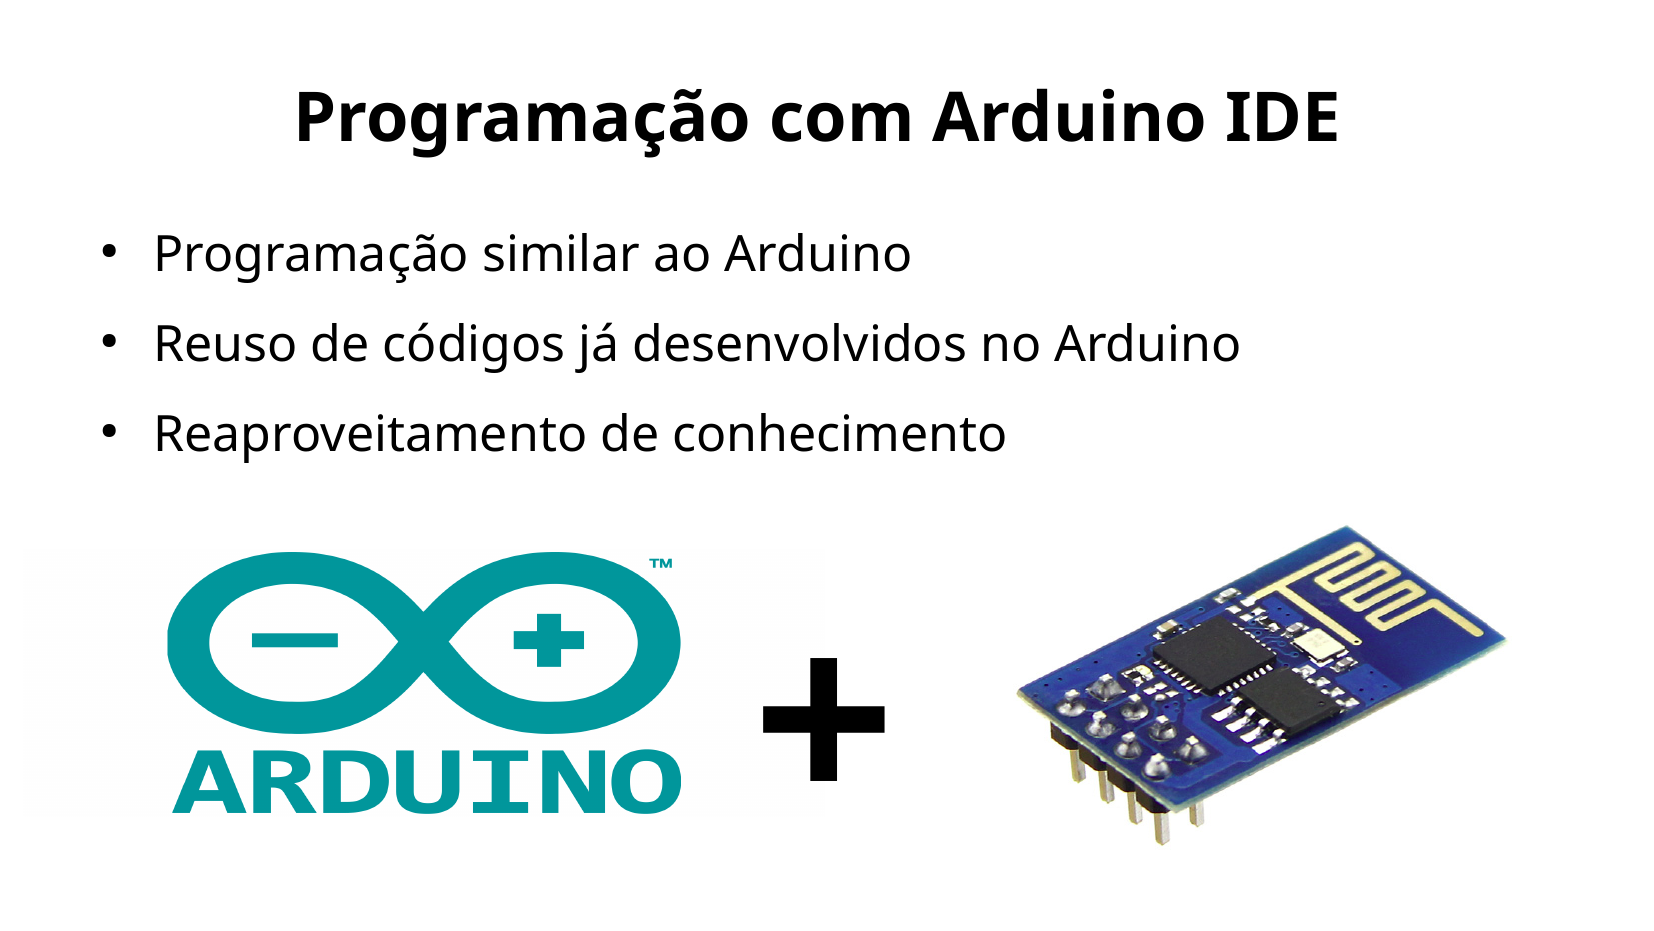

# Programação com Arduino IDE
Programação similar ao Arduino
Reuso de códigos já desenvolvidos no Arduino
Reaproveitamento de conhecimento
+